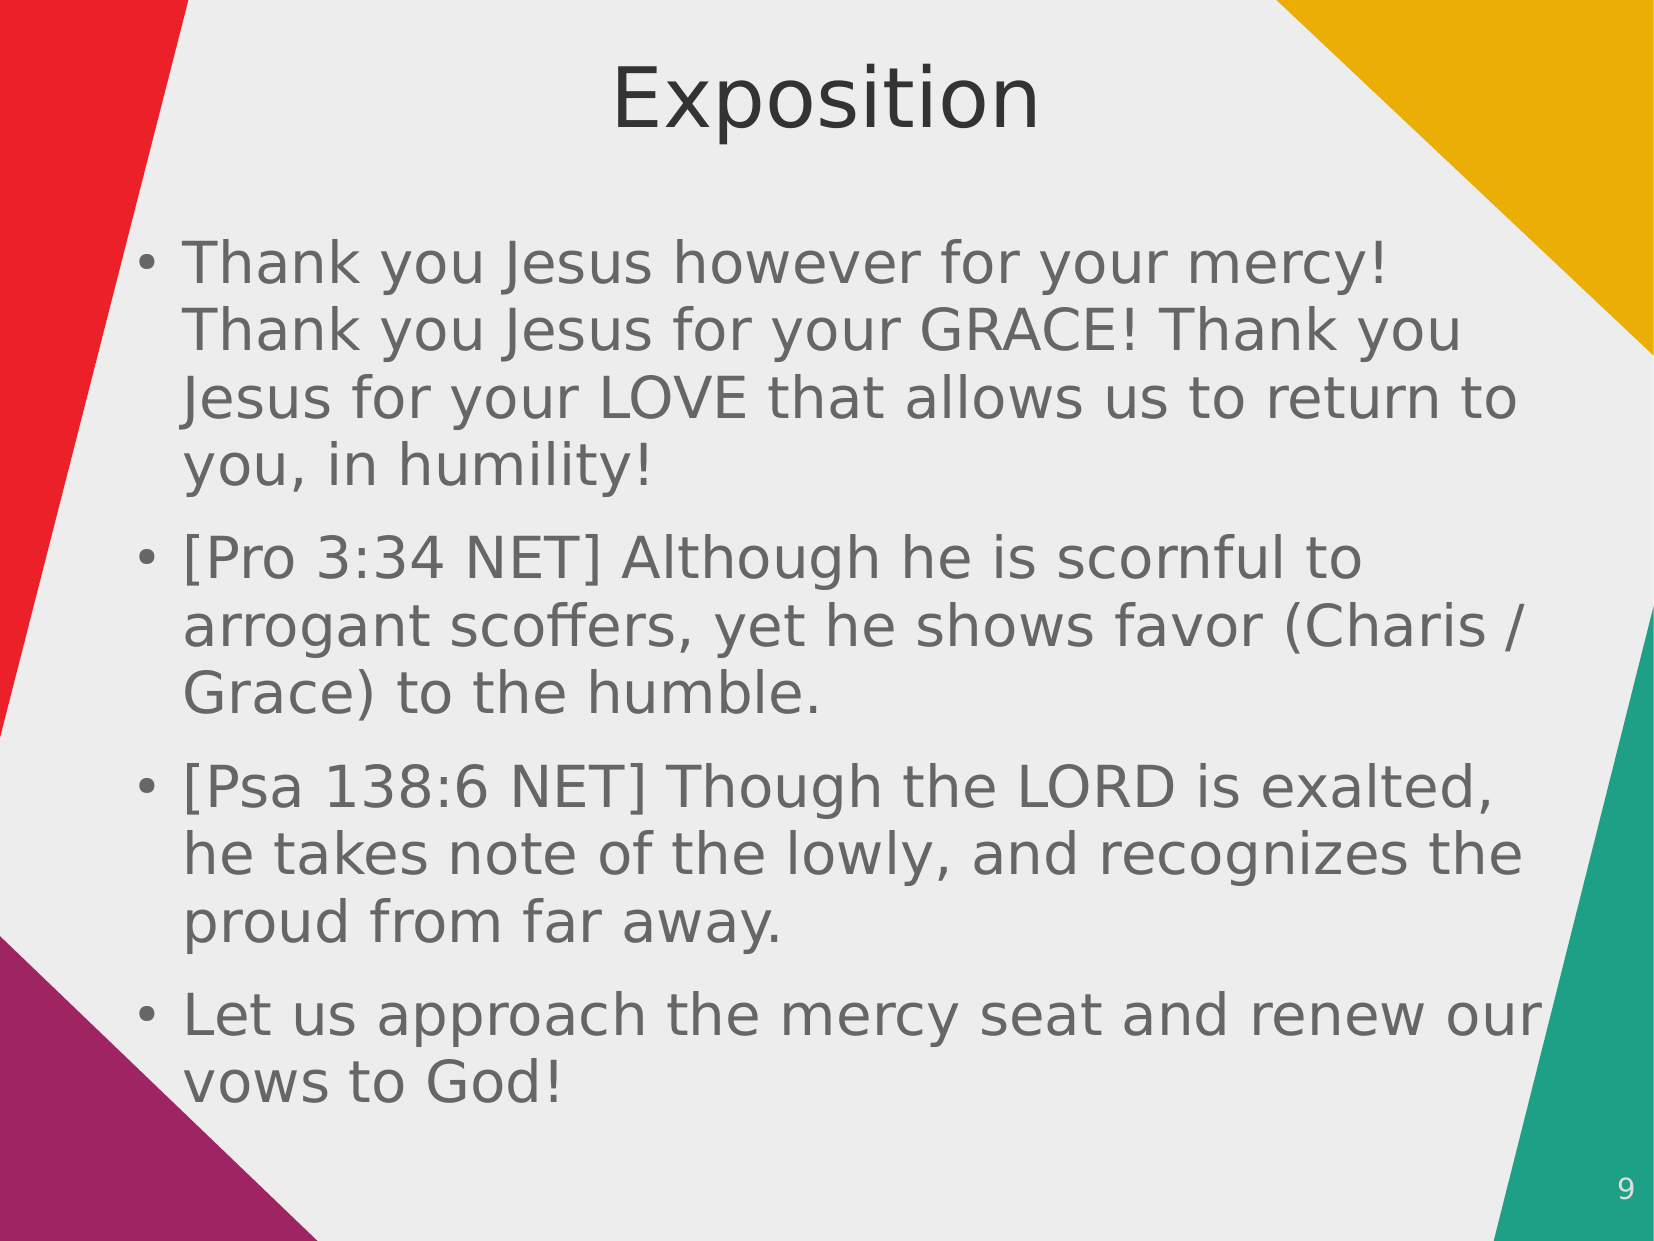

# Exposition
Thank you Jesus however for your mercy! Thank you Jesus for your GRACE! Thank you Jesus for your LOVE that allows us to return to you, in humility!
[Pro 3:34 NET] Although he is scornful to arrogant scoffers, yet he shows favor (Charis / Grace) to the humble.
[Psa 138:6 NET] Though the LORD is exalted, he takes note of the lowly, and recognizes the proud from far away.
Let us approach the mercy seat and renew our vows to God!
9